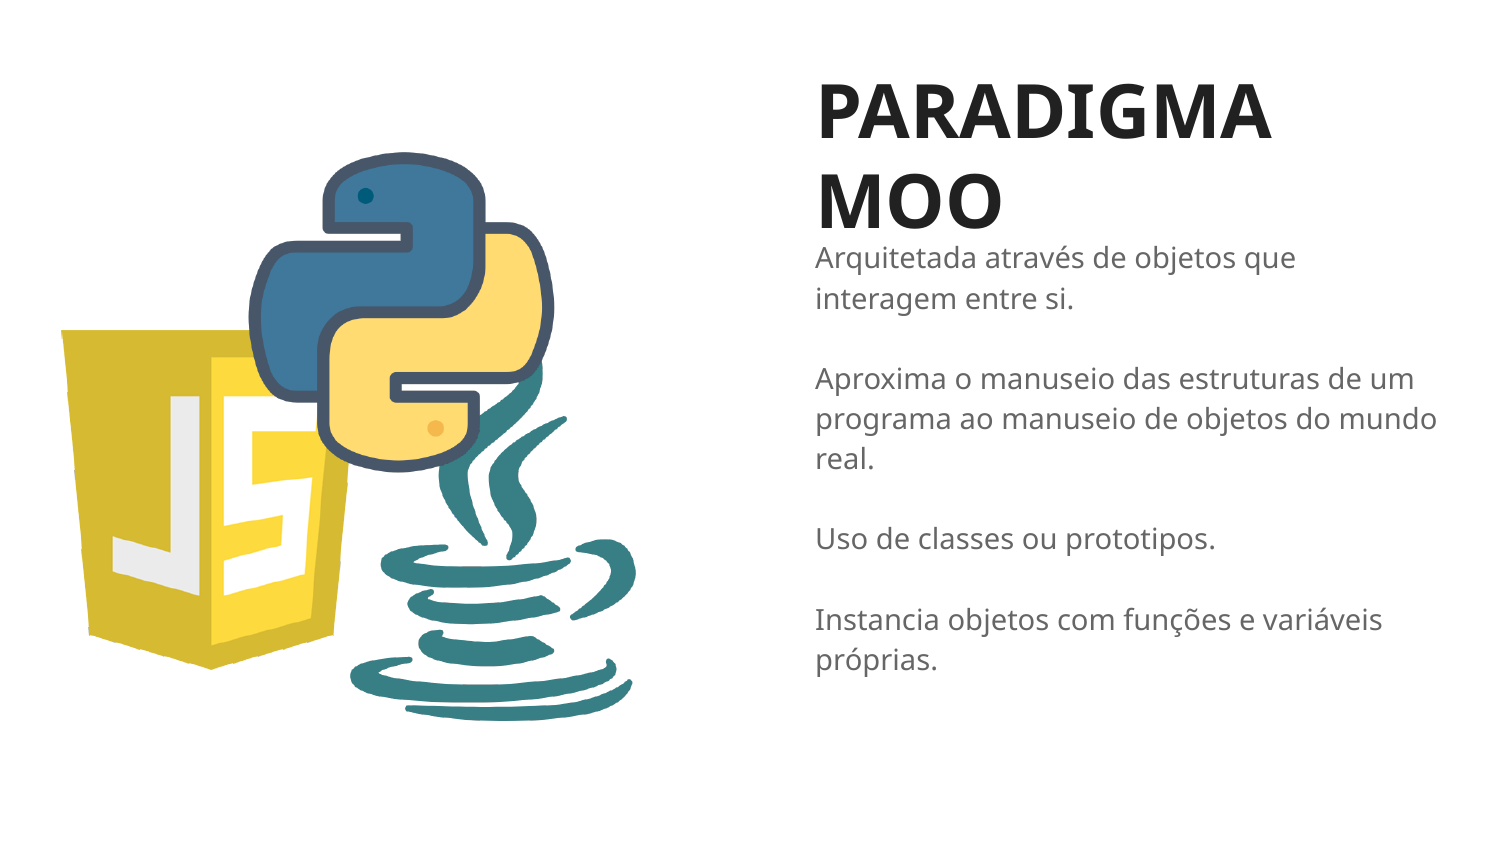

# PARADIGMA MOO
Arquitetada através de objetos que interagem entre si.
Aproxima o manuseio das estruturas de um programa ao manuseio de objetos do mundo real.
Uso de classes ou prototipos.
Instancia objetos com funções e variáveis próprias.